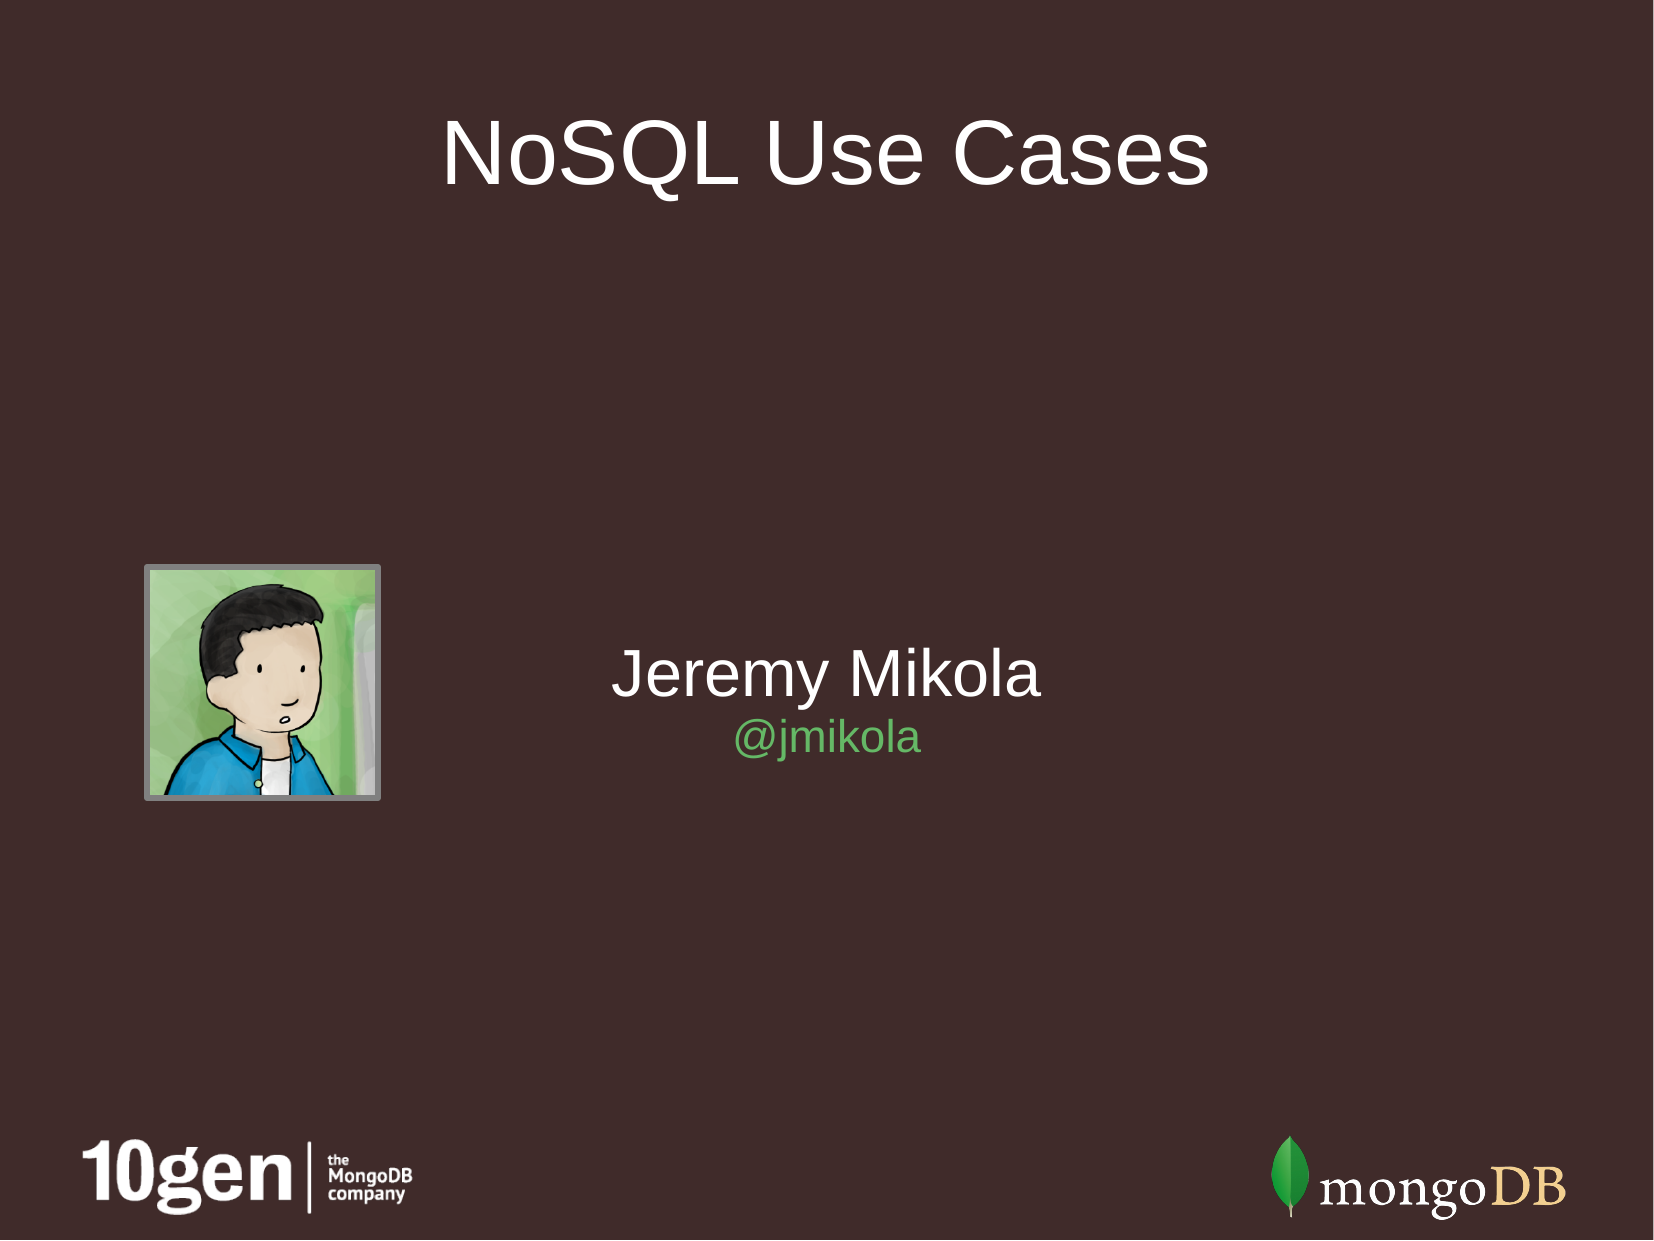

# NoSQL Use Cases
Jeremy Mikola
@jmikola